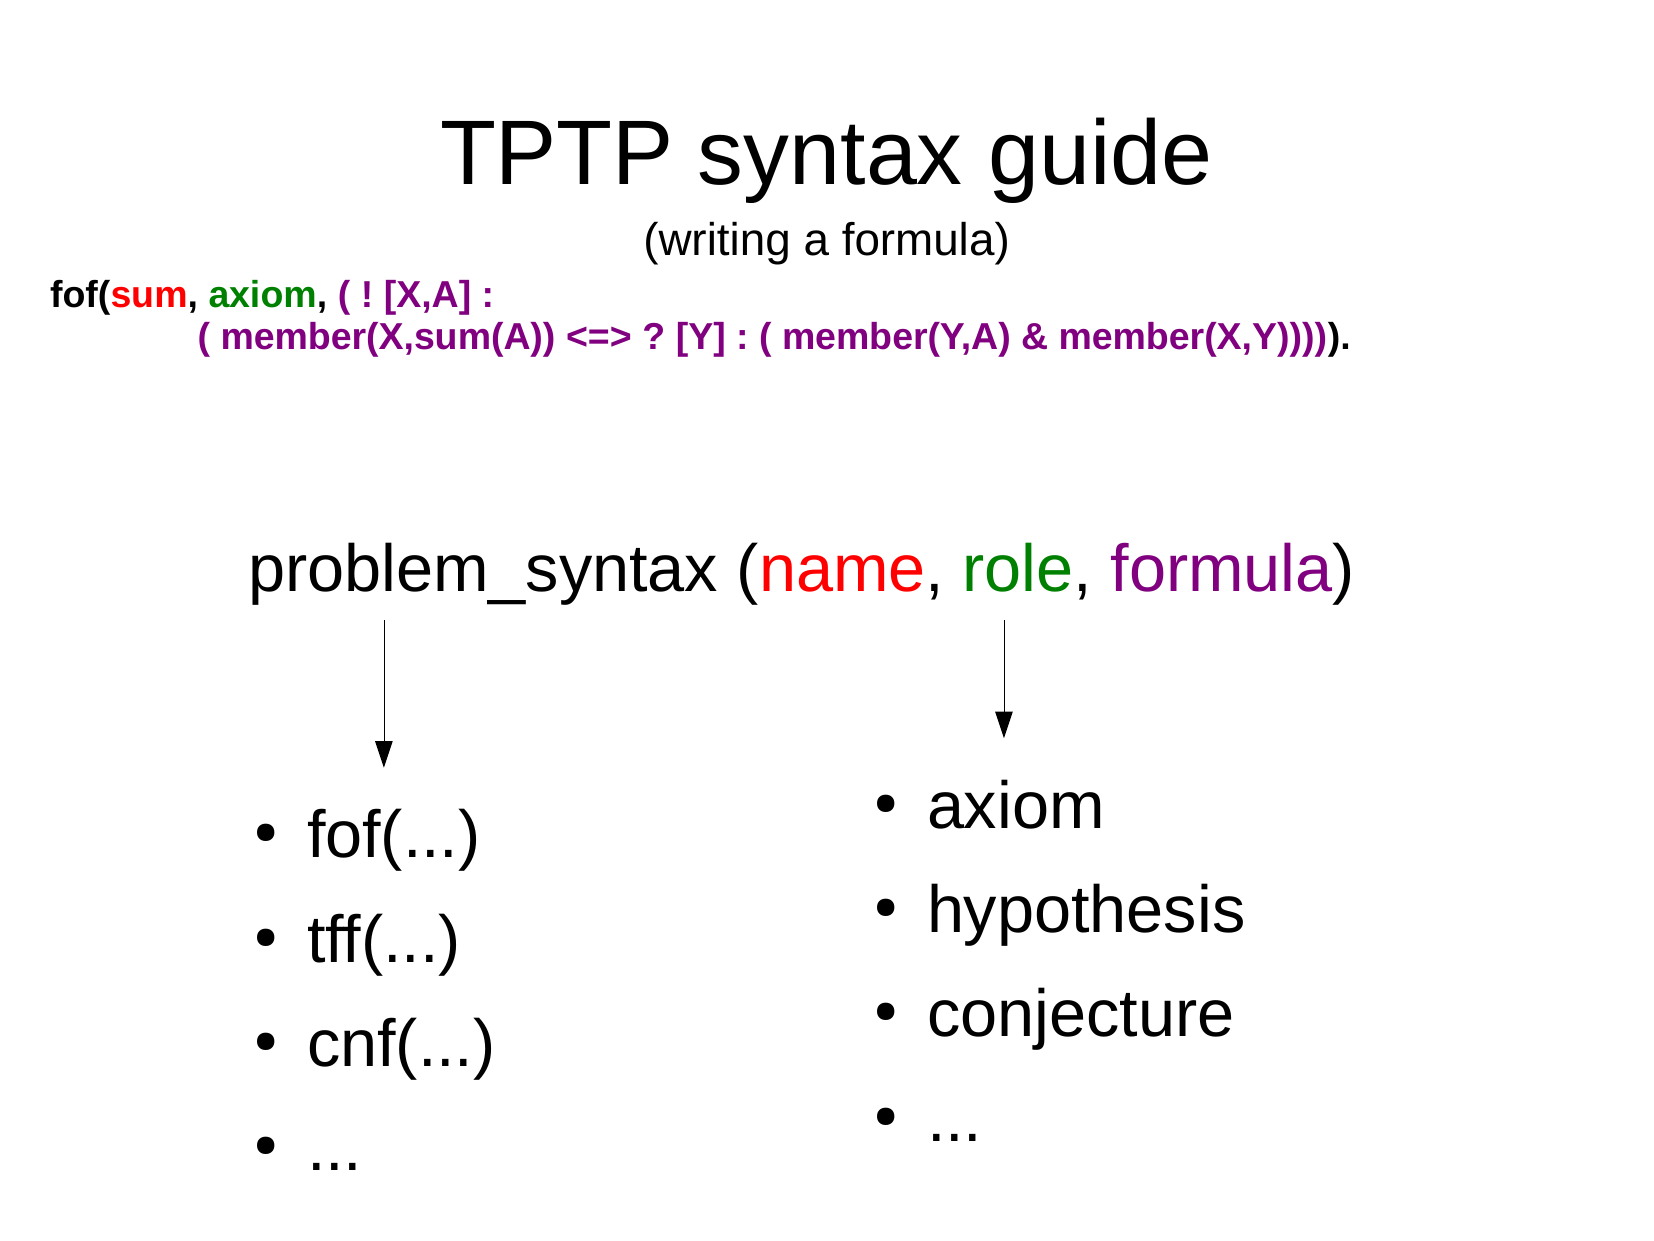

# TPTP syntax guide
(writing a formula)
fof(sum, axiom, ( ! [X,A] :
		( member(X,sum(A)) <=> ? [Y] : ( member(Y,A) & member(X,Y))))).
problem_syntax (name, role, formula)
axiom
hypothesis
conjecture
...
fof(...)
tff(...)
cnf(...)
...